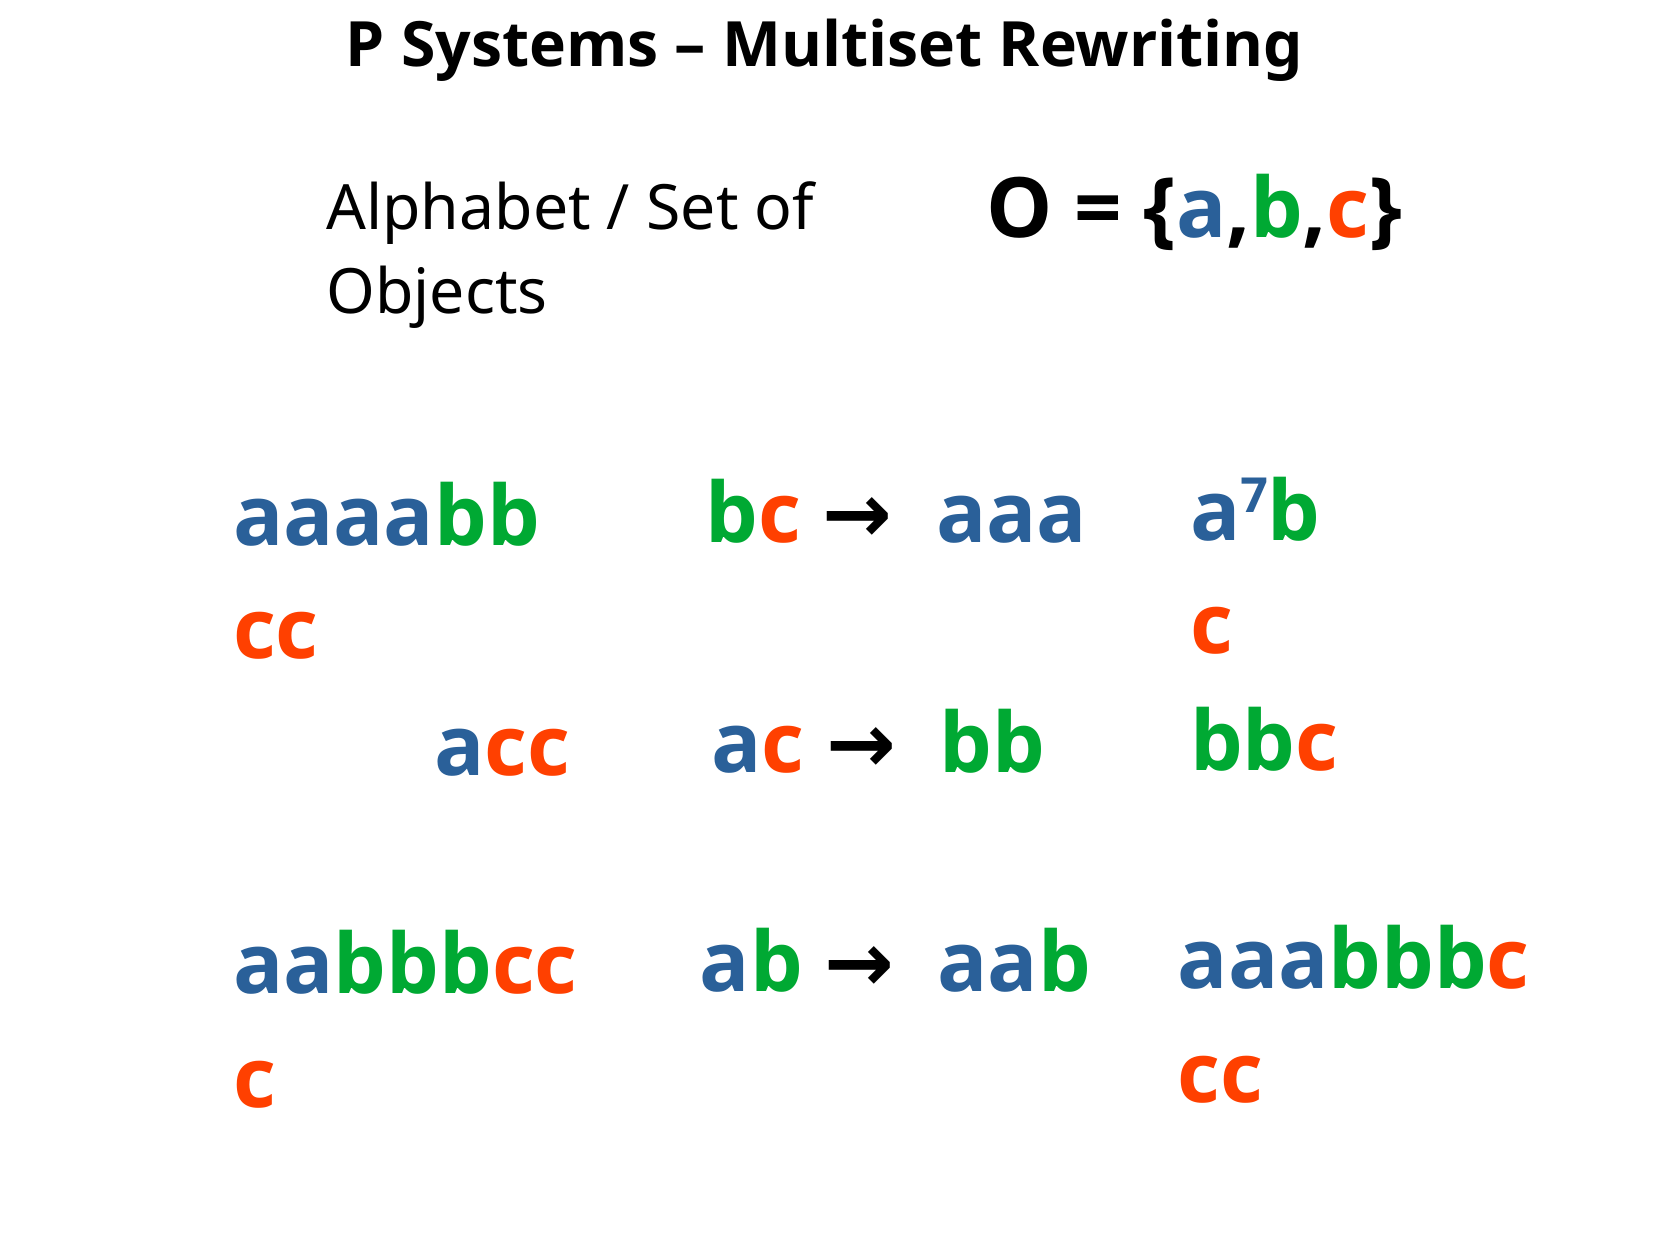

# P Systems – Multiset Rewriting
O = {a,b,c}
Alphabet / Set of Objects
a7bc
bc → aaa
aaaabbcc
bbc
ac → bb
acc
aaabbbccc
ab → aab
aabbbccc